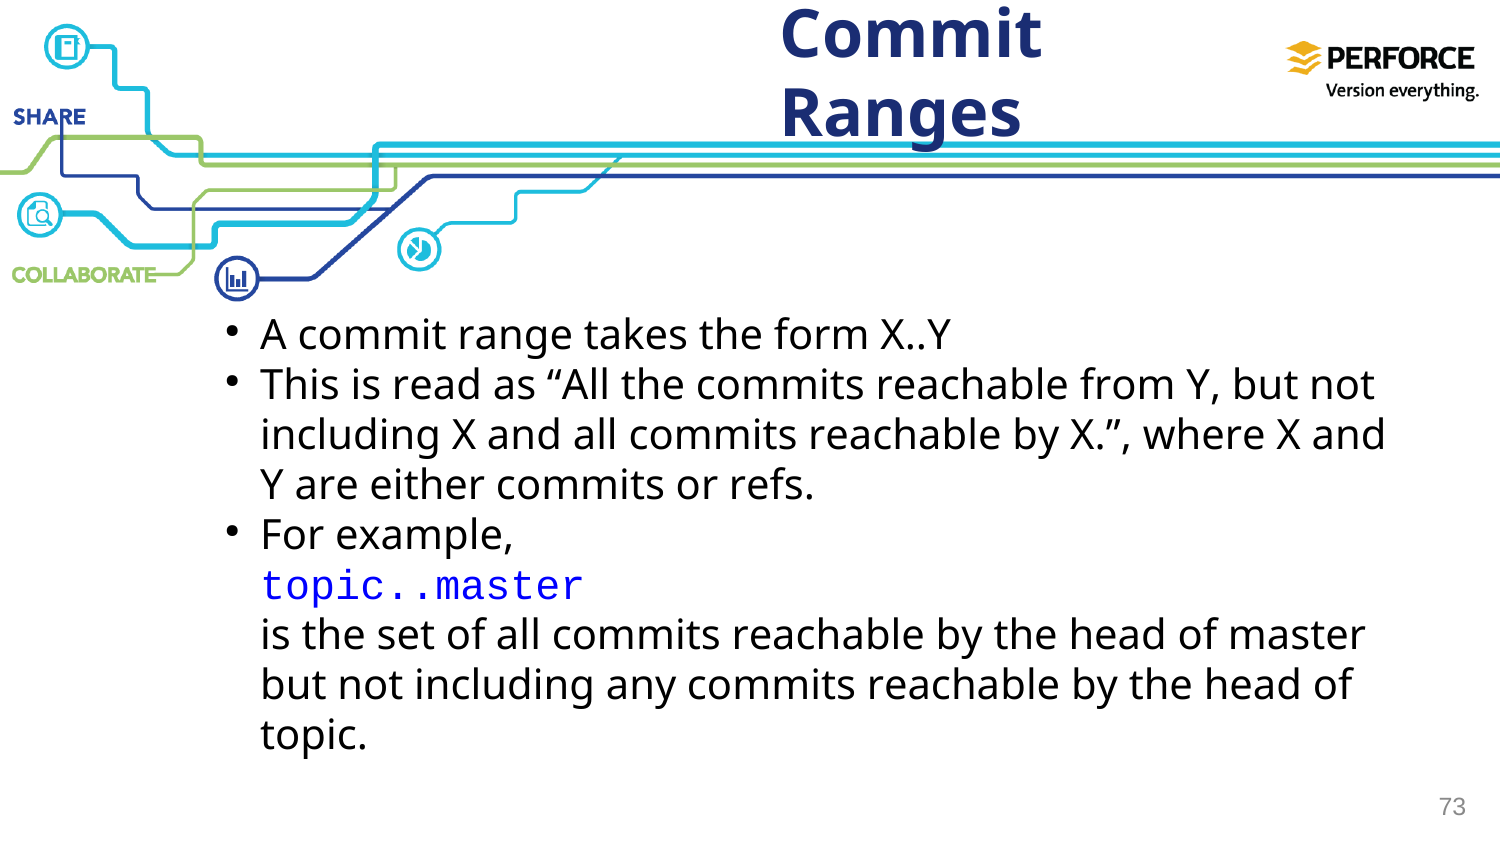

# Commit Ranges
A commit range takes the form X..Y
This is read as “All the commits reachable from Y, but not including X and all commits reachable by X.”, where X and Y are either commits or refs.
For example,
topic..master
is the set of all commits reachable by the head of master but not including any commits reachable by the head of topic.